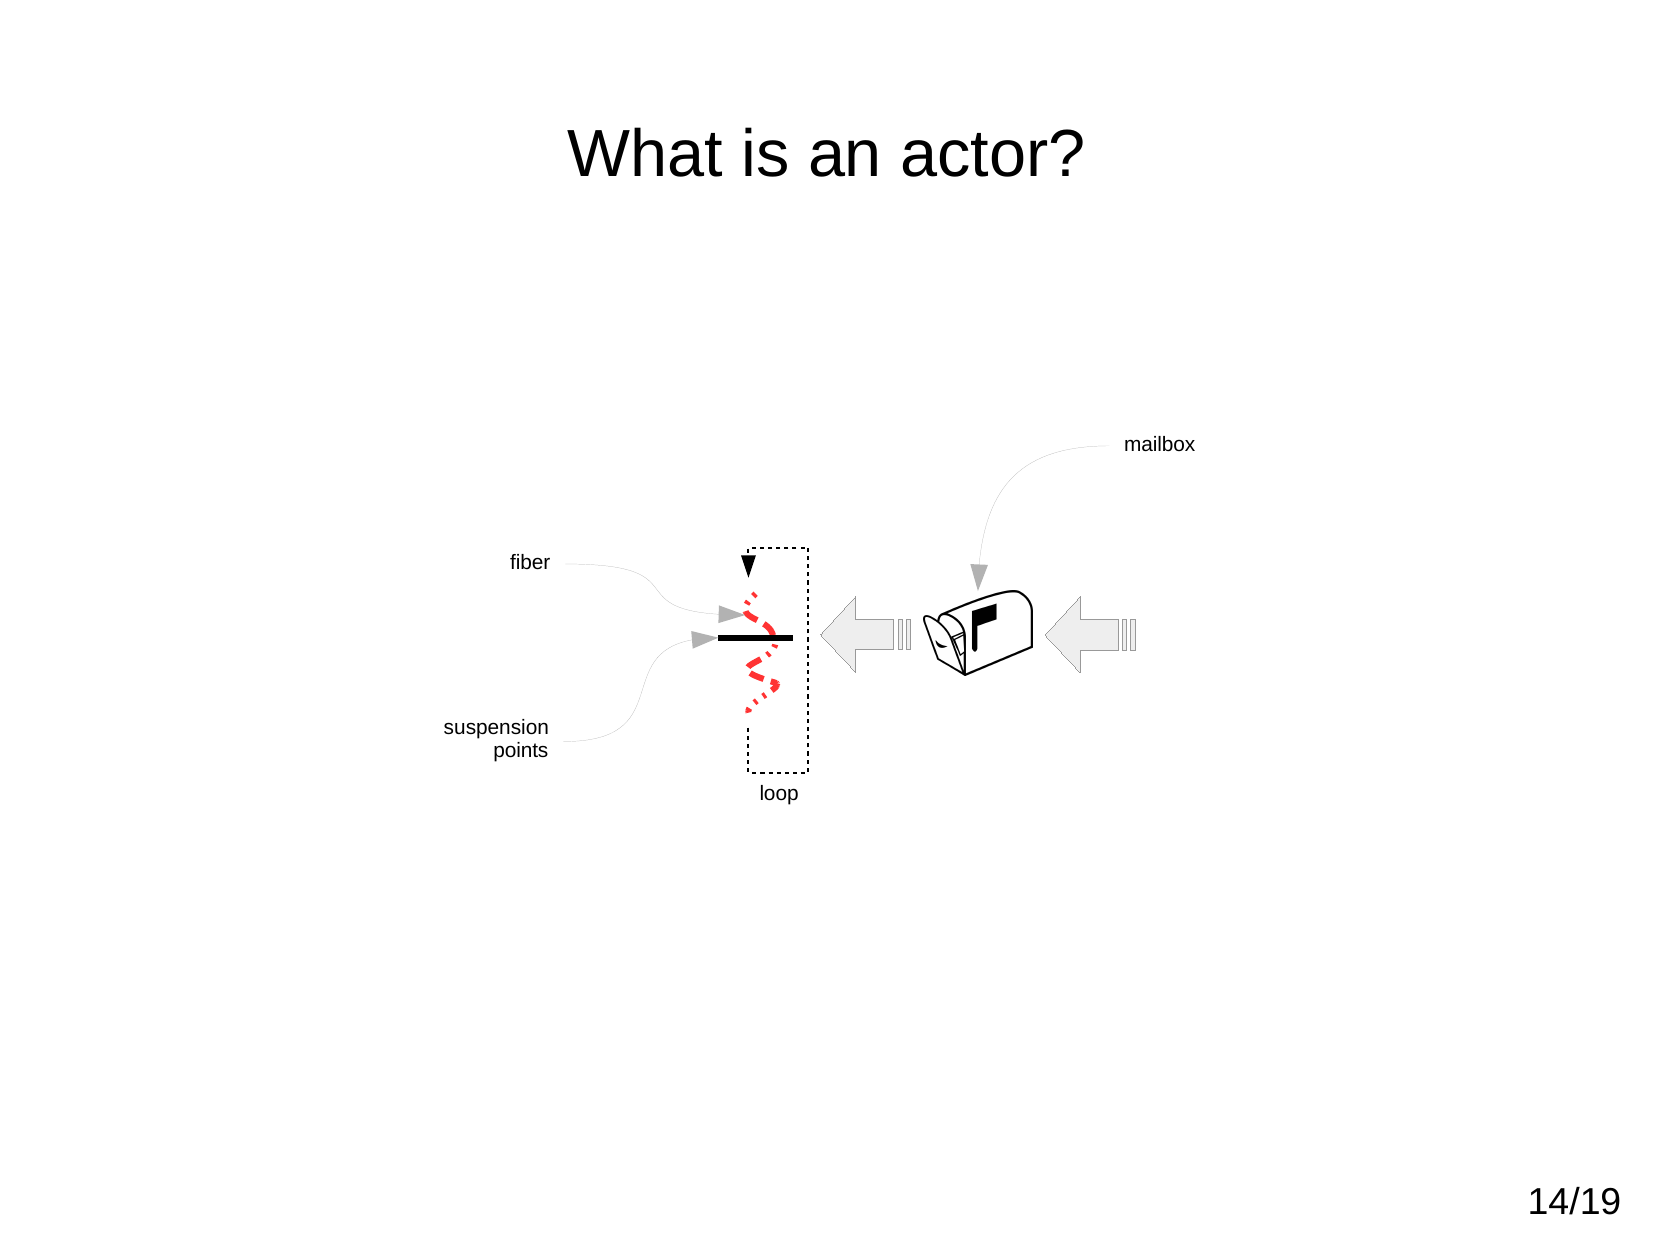

# What is an actor?
mailbox
fiber
suspension points
loop